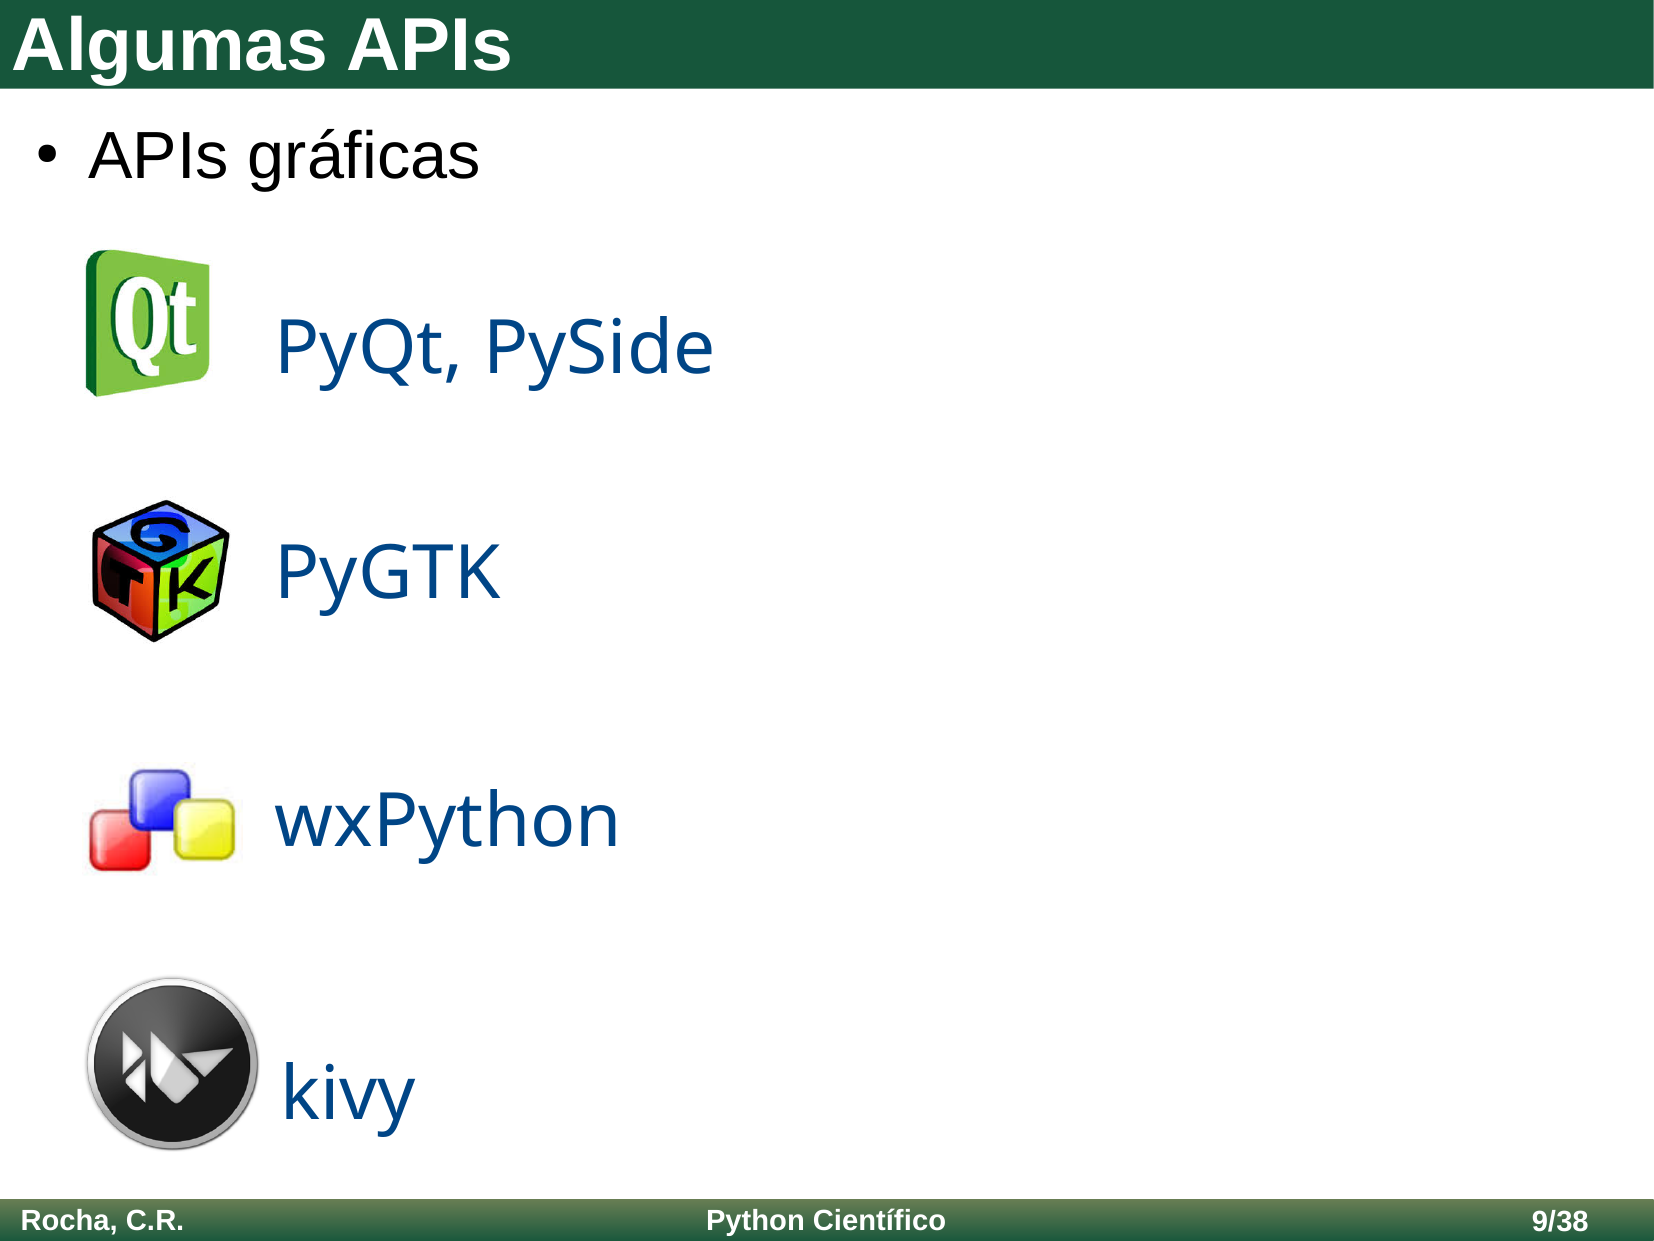

# Algumas APIs
APIs gráficas
PyQt, PySide
PyGTK
wxPython
kivy